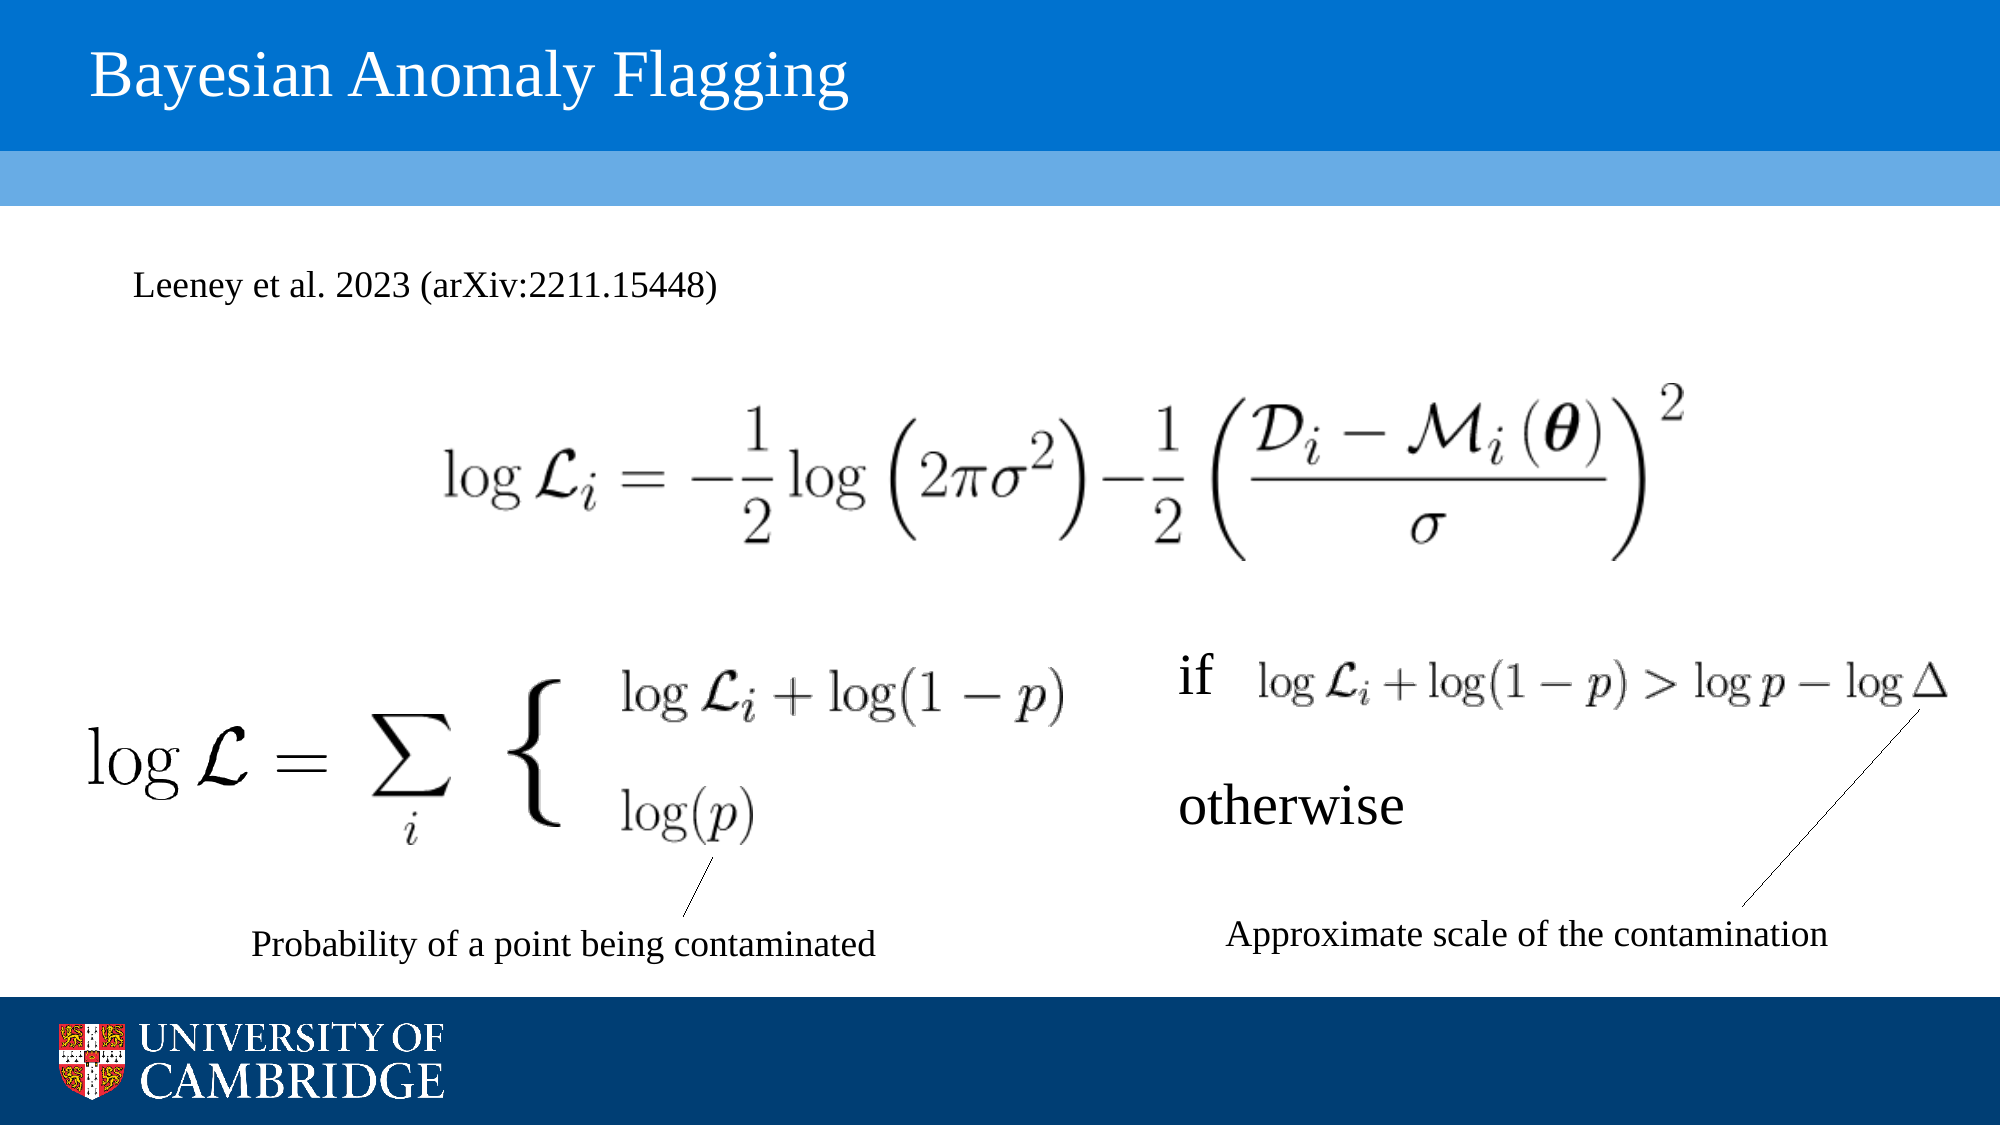

# Bayesian Anomaly Flagging
Leeney et al. 2023 (arXiv:2211.15448)
if
otherwise
Approximate scale of the contamination
Probability of a point being contaminated